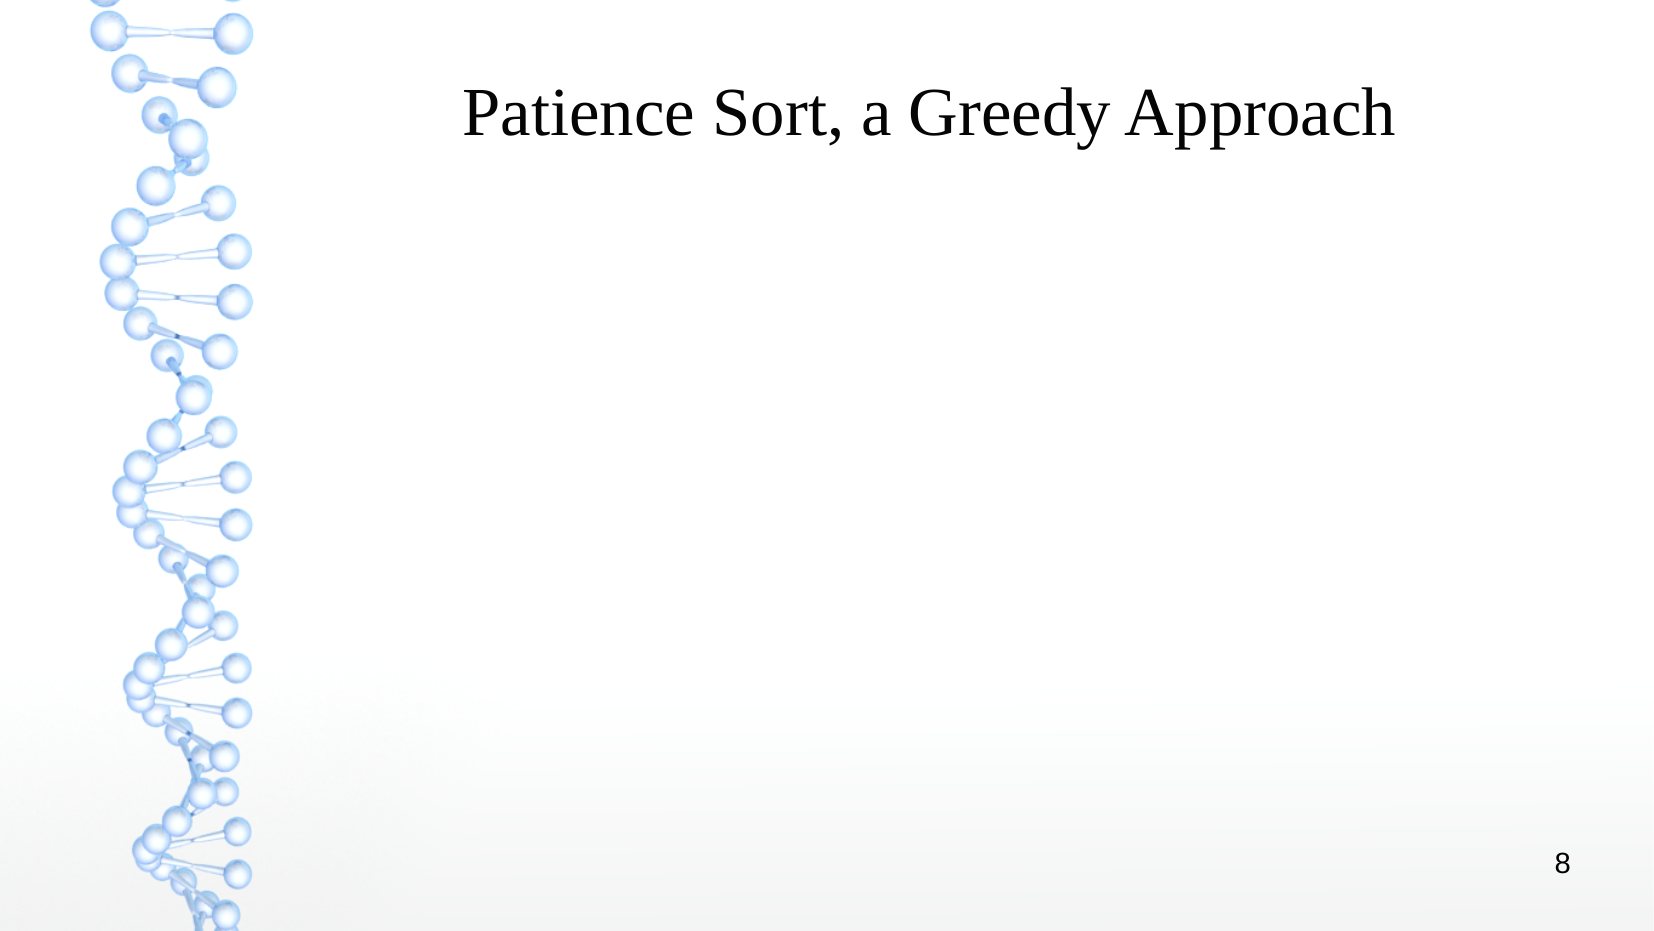

# Patience Sort, a Greedy Approach
8